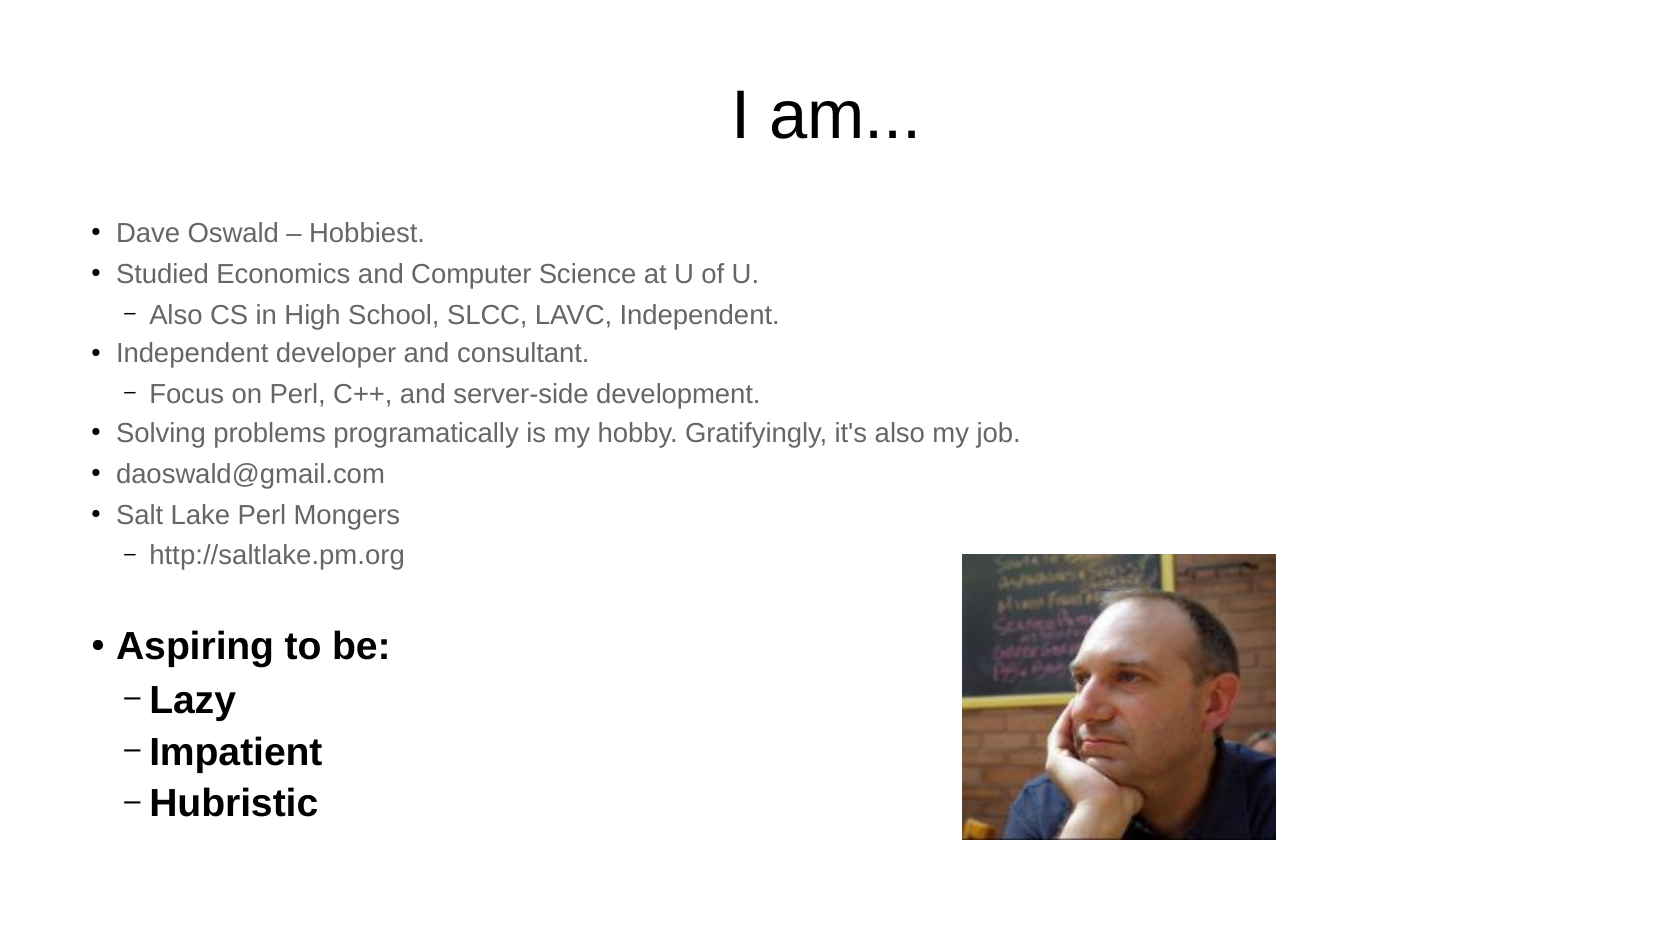

# I am...
Dave Oswald – Hobbiest.
Studied Economics and Computer Science at U of U.
Also CS in High School, SLCC, LAVC, Independent.
Independent developer and consultant.
Focus on Perl, C++, and server-side development.
Solving problems programatically is my hobby. Gratifyingly, it's also my job.
daoswald@gmail.com
Salt Lake Perl Mongers
http://saltlake.pm.org
Aspiring to be:
Lazy
Impatient
Hubristic